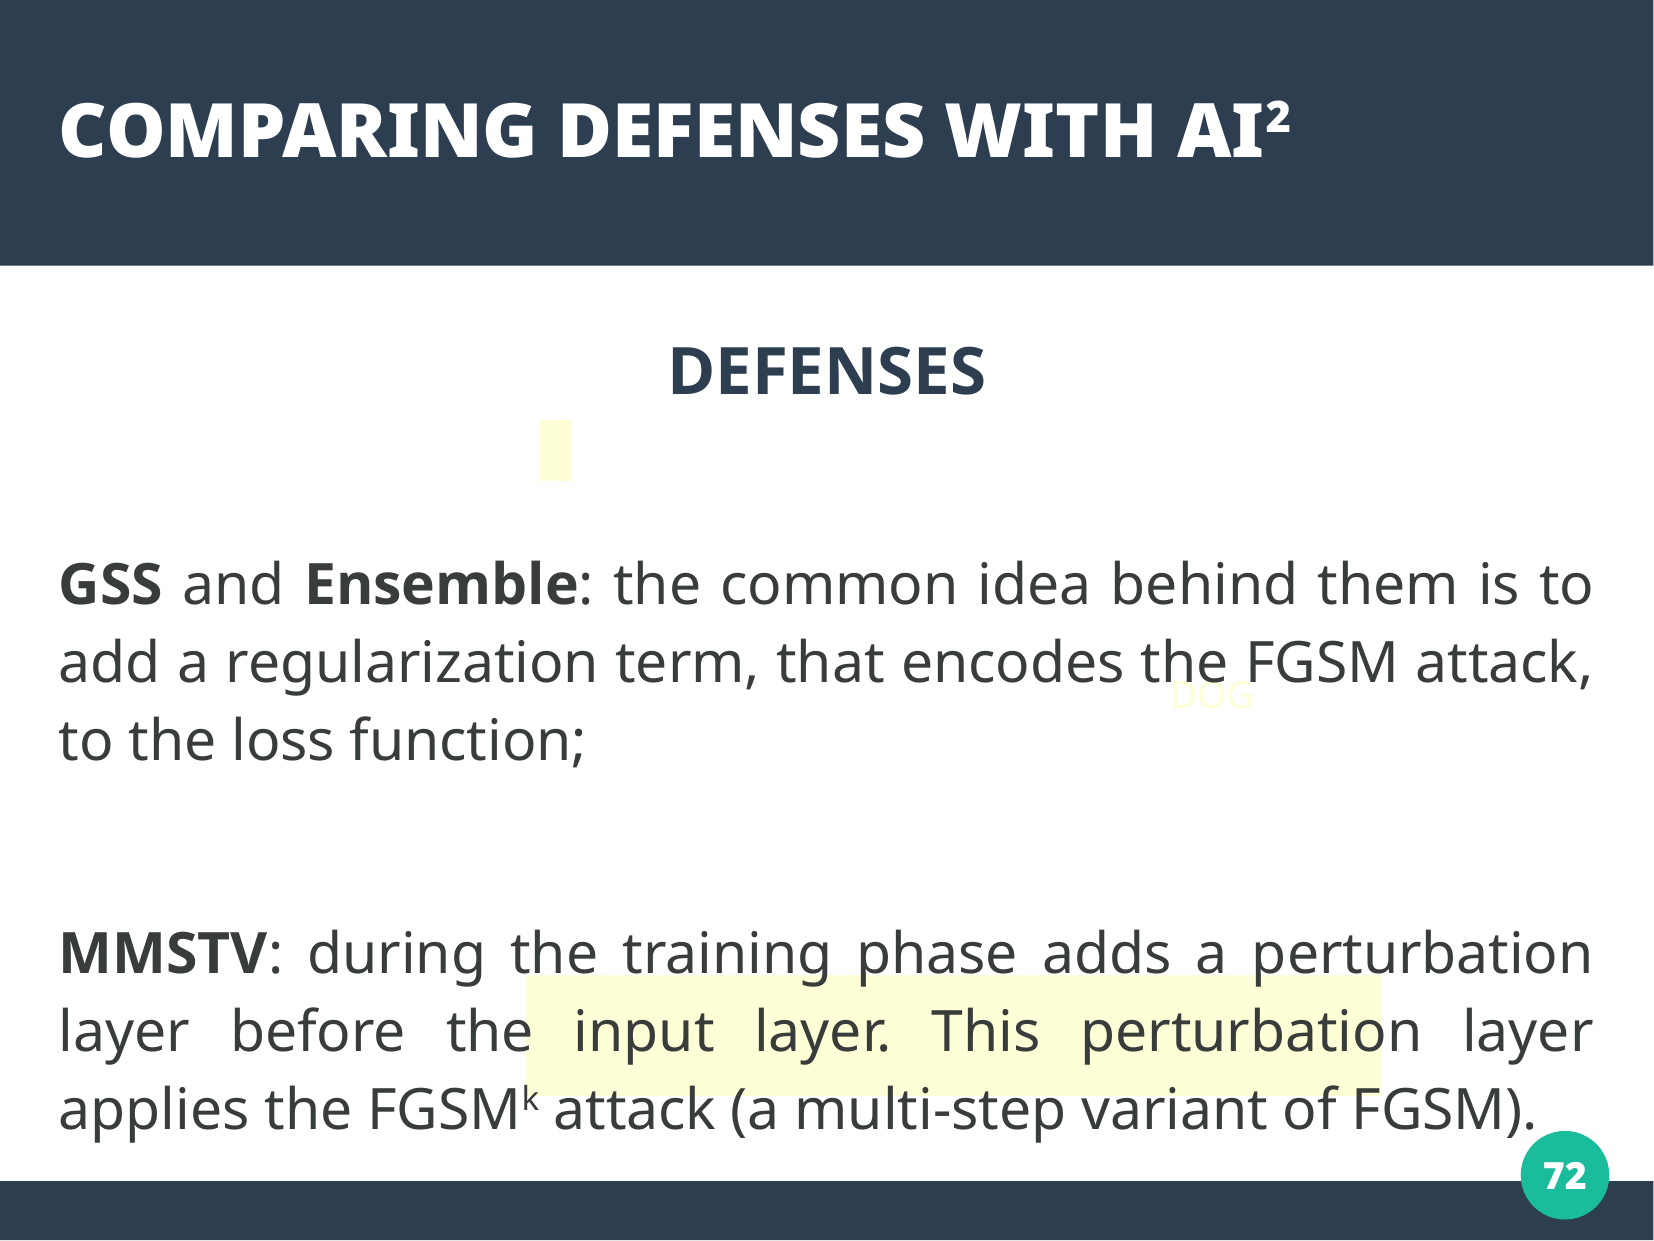

# COMPARING DEFENSES WITH AI2
DEFENSES
GSS and Ensemble: the common idea behind them is to add a regularization term, that encodes the FGSM attack, to the loss function;
MMSTV: during the training phase adds a perturbation layer before the input layer. This perturbation layer applies the FGSMk attack (a multi-step variant of FGSM).
DOG
72